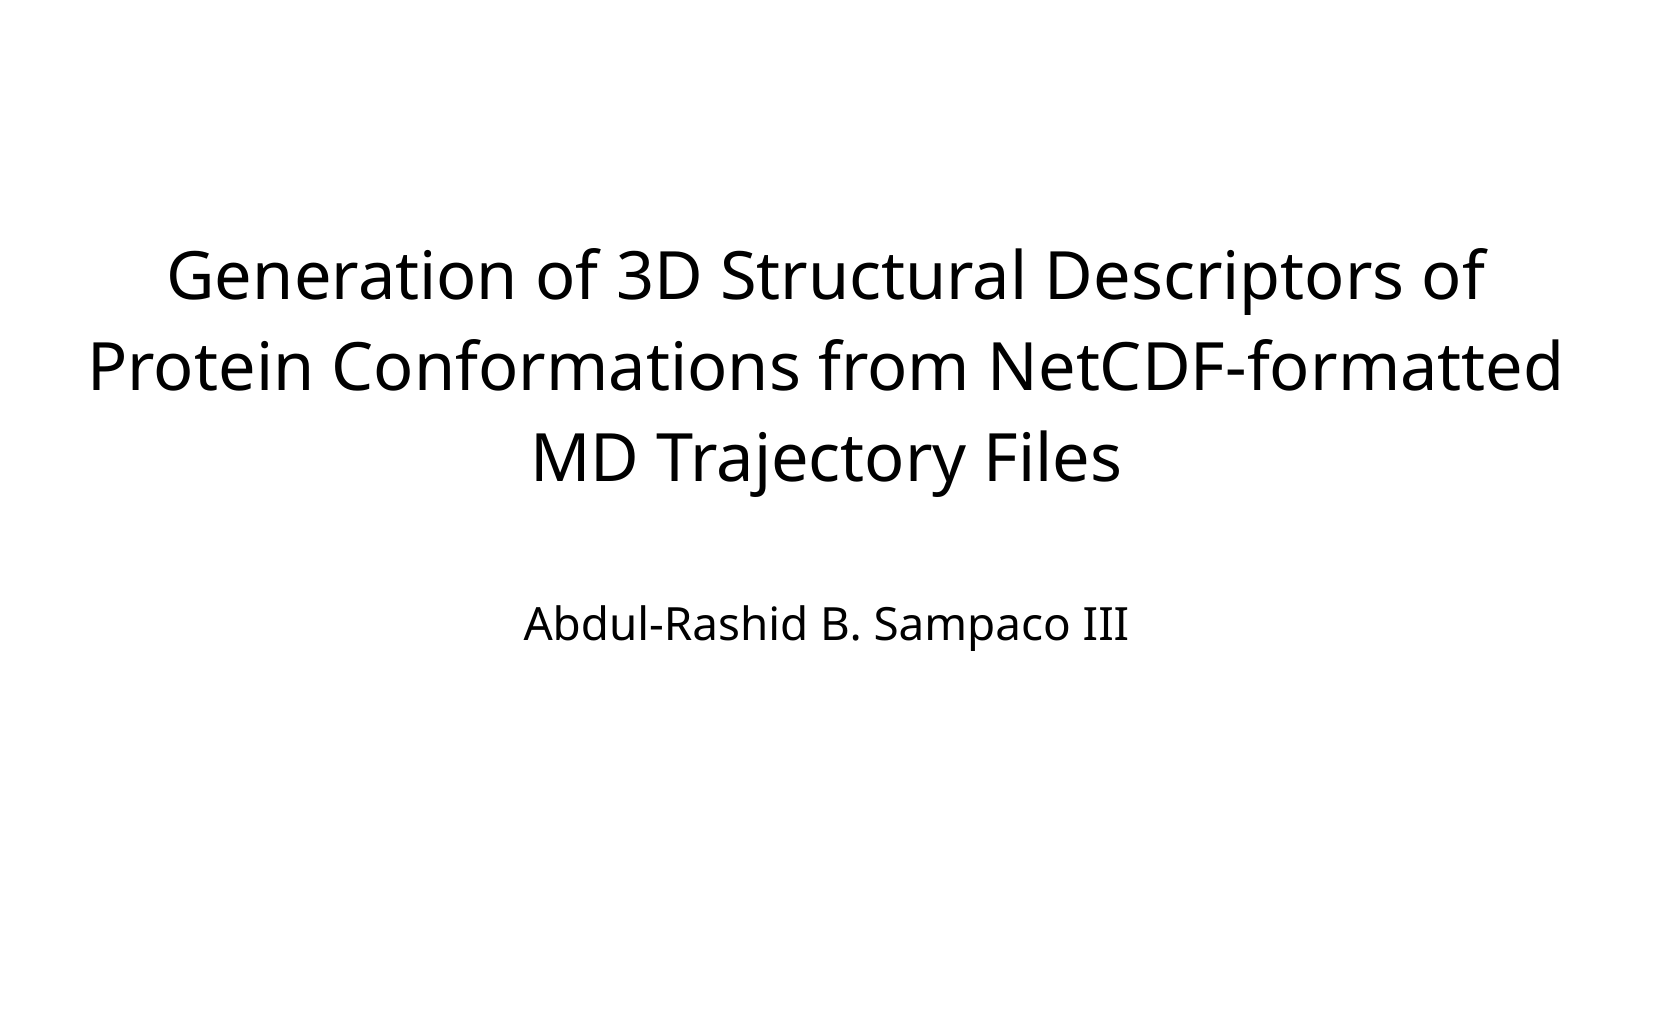

# Generation of 3D Structural Descriptors of Protein Conformations from NetCDF-formatted MD Trajectory Files
Abdul-Rashid B. Sampaco III